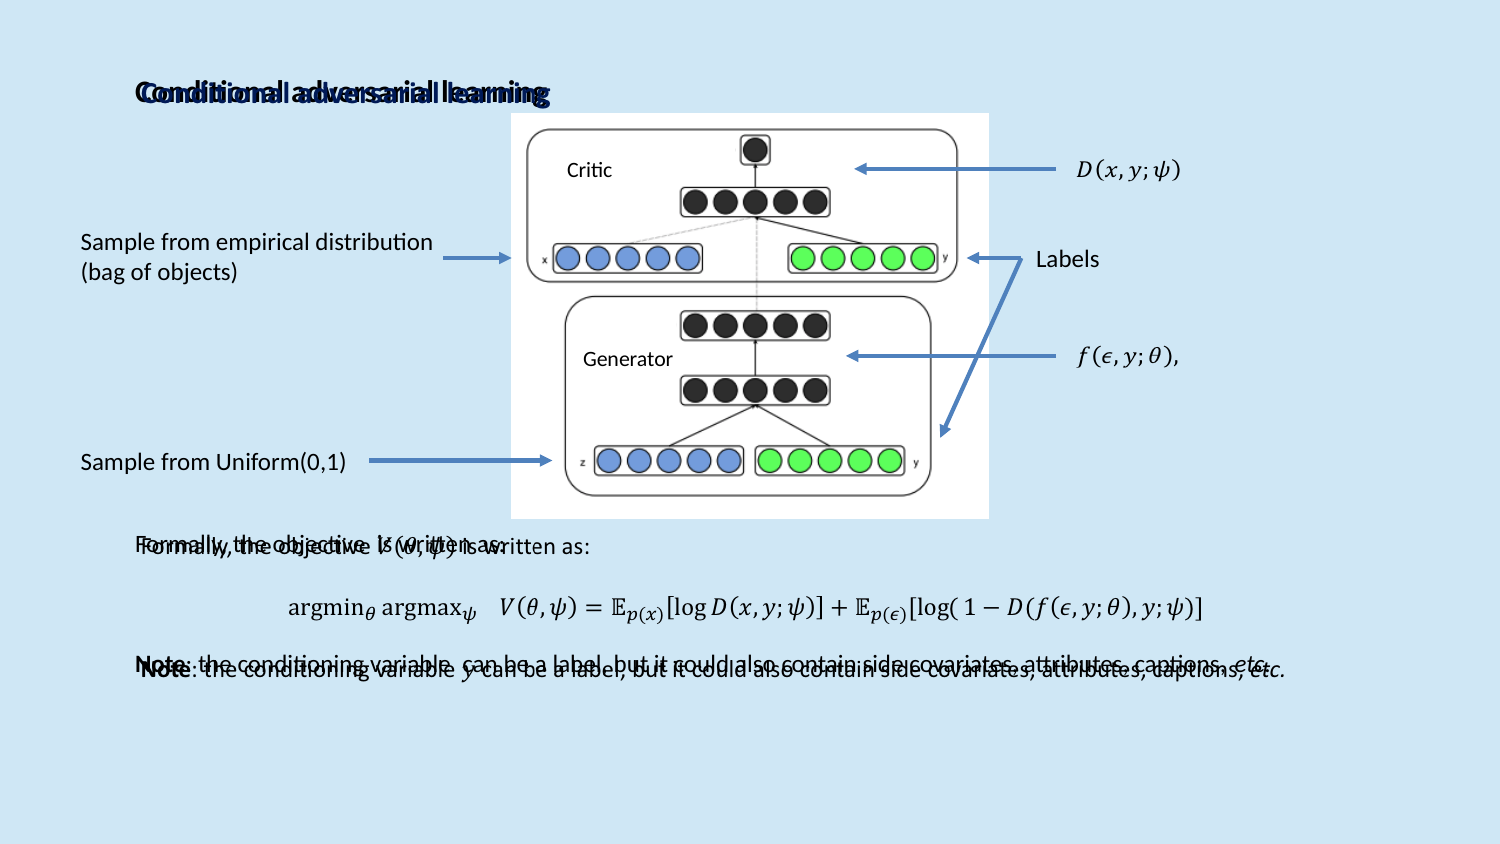

Conditional adversarial learning
Formally, the objective is written as:
Note: the conditioning variable can be a label, but it could also contain side covariates, attributes, captions, etc.
Critic
Sample from empirical distribution (bag of objects)
Labels
Generator
Sample from Uniform(0,1)